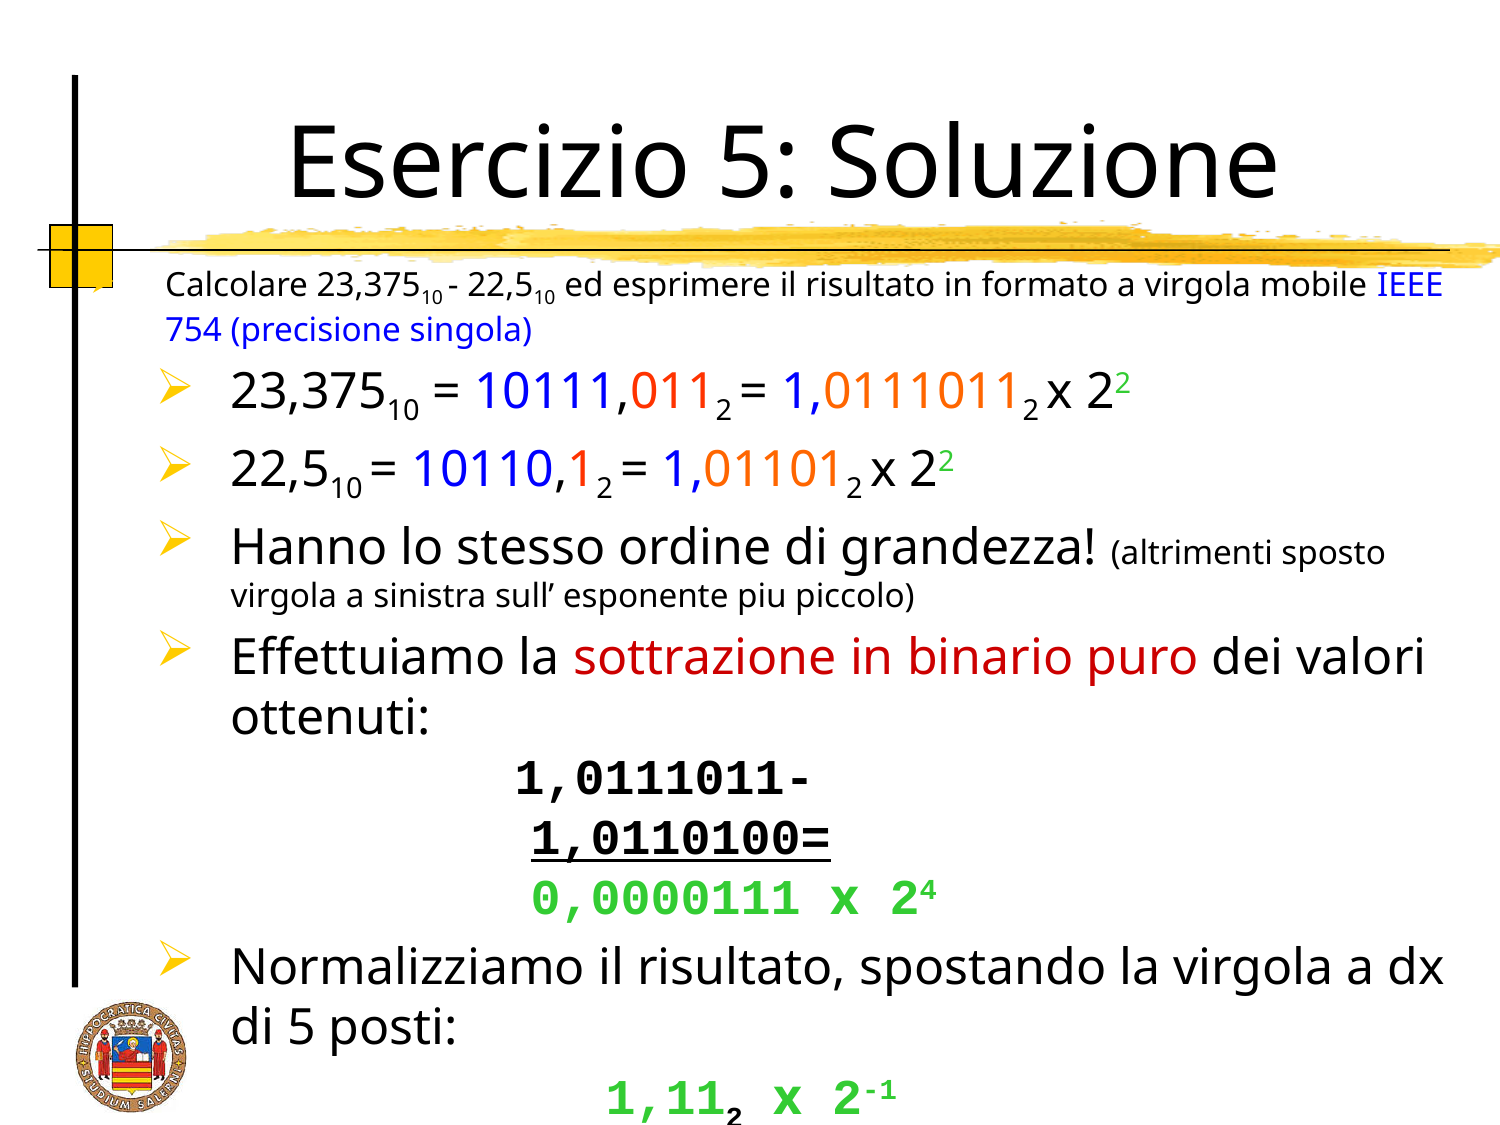

# Esercizio 5: Soluzione
Calcolare 23,37510 - 22,510 ed esprimere il risultato in formato a virgola mobile IEEE 754 (precisione singola)
23,37510 = 10111,0112 = 1,01110112 x 22
22,510 = 10110,12 = 1,011012 x 22
Hanno lo stesso ordine di grandezza! (altrimenti sposto virgola a sinistra sull’ esponente piu piccolo)
Effettuiamo la sottrazione in binario puro dei valori ottenuti:
	 1,0111011-
		1,0110100=
	 0,0000111 x 24
Normalizziamo il risultato, spostando la virgola a dx di 5 posti:
			1,112 x 2-1